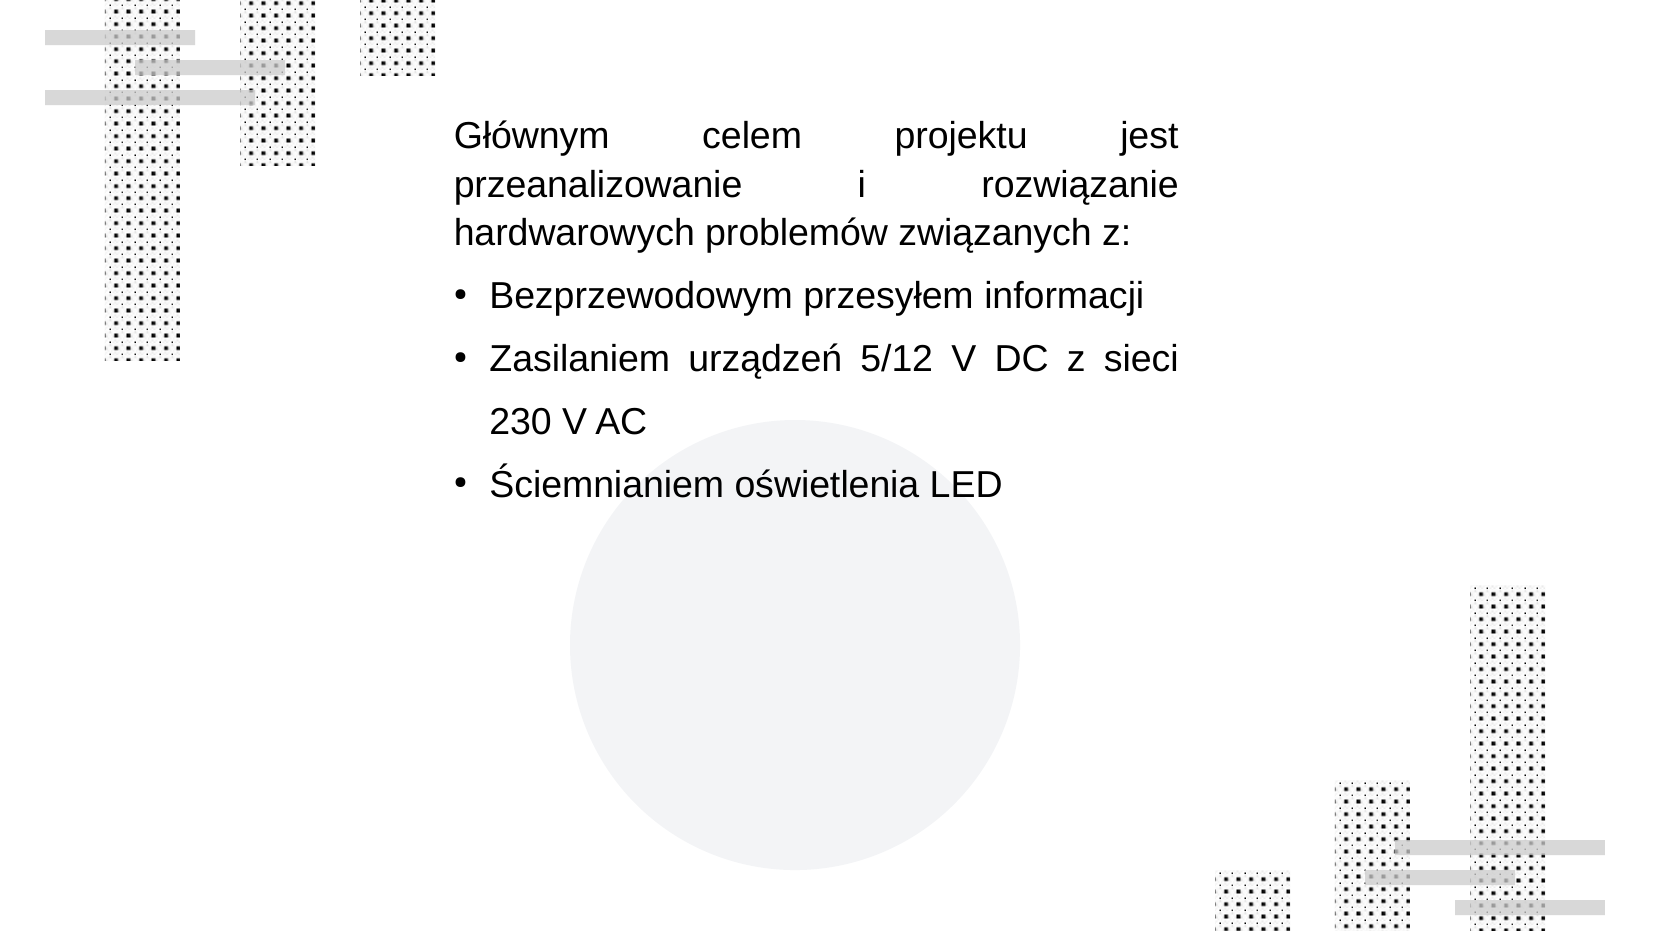

Głównym celem projektu jest przeanalizowanie i rozwiązanie hardwarowych problemów związanych z:
Bezprzewodowym przesyłem informacji
Zasilaniem urządzeń 5/12 V DC z sieci 230 V AC
Ściemnianiem oświetlenia LED